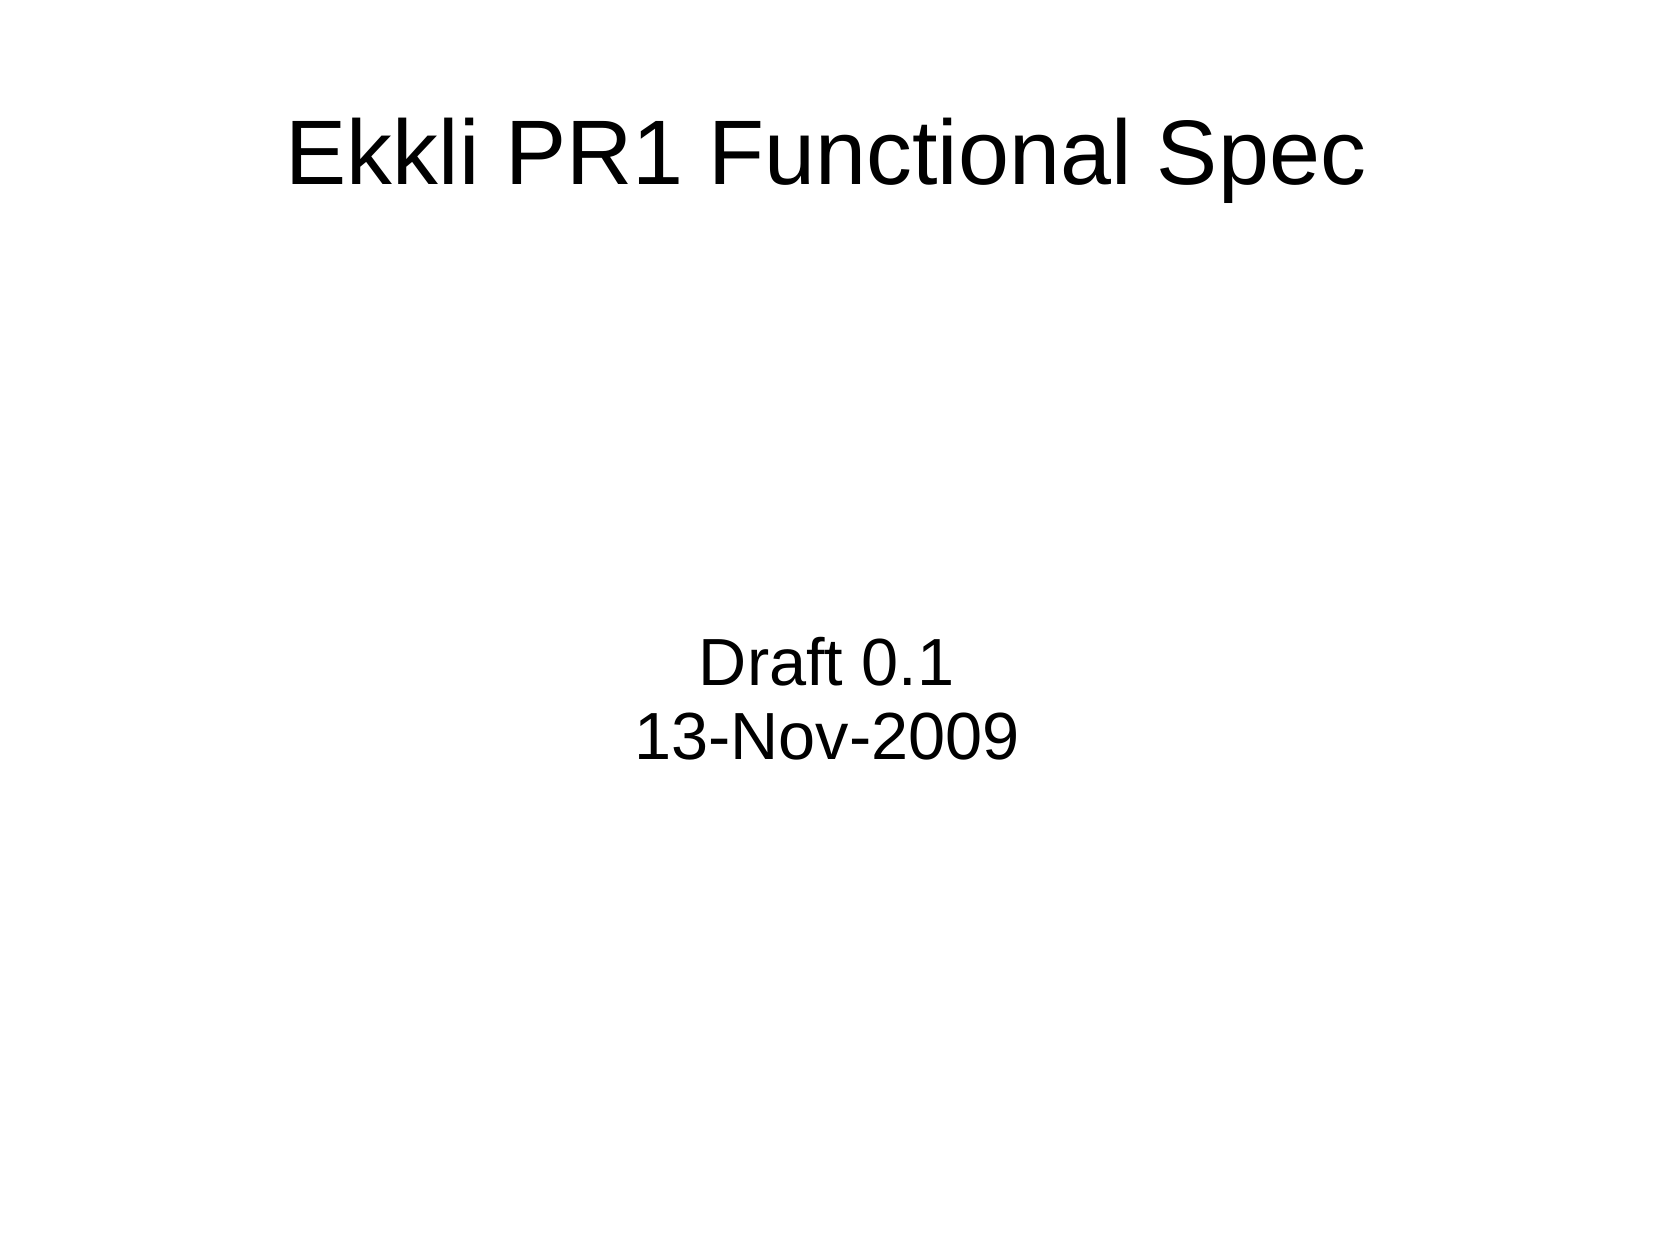

# Ekkli PR1 Functional Spec
Draft 0.1
13-Nov-2009